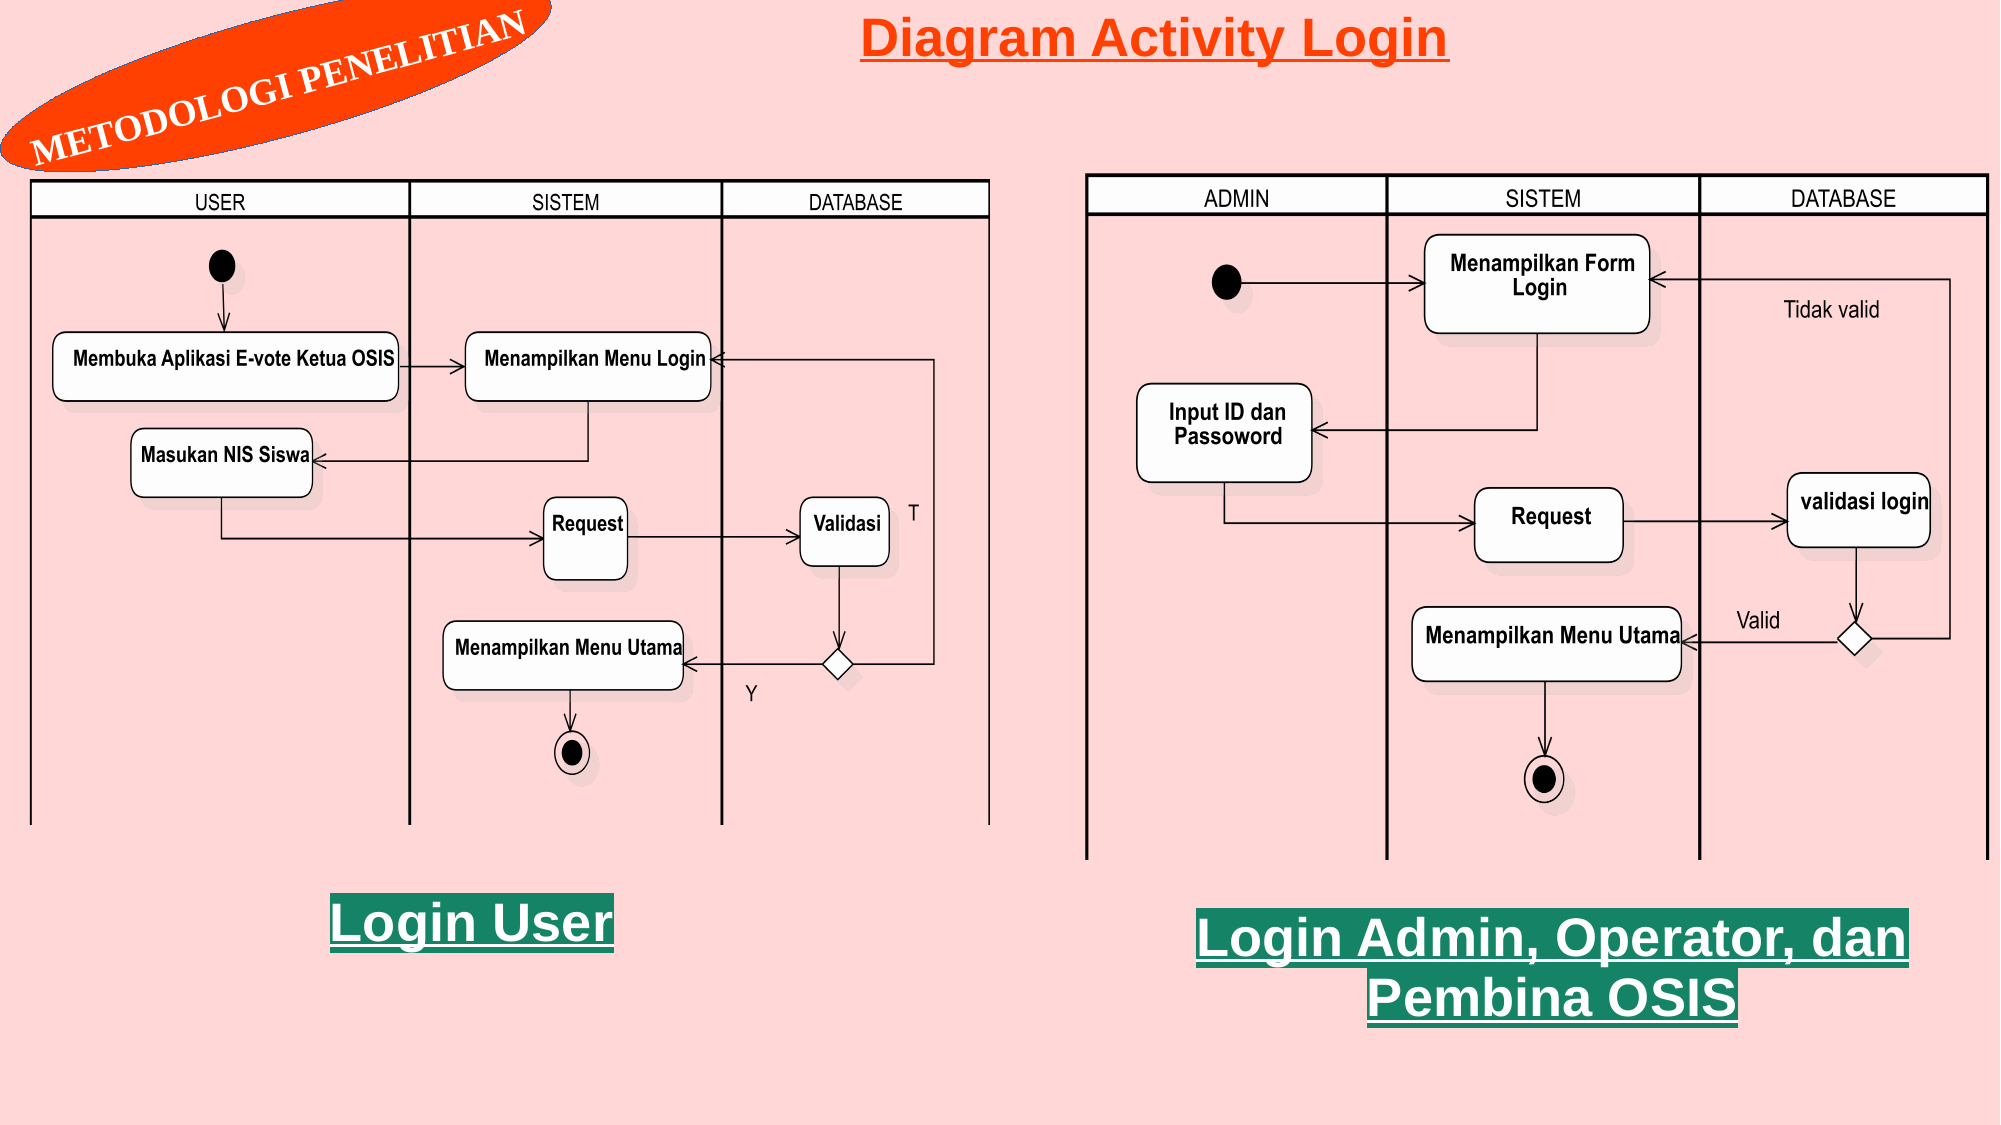

Diagram Activity Login
METODOLOGI PENELITIAN
Login User
Login Admin, Operator, dan Pembina OSIS